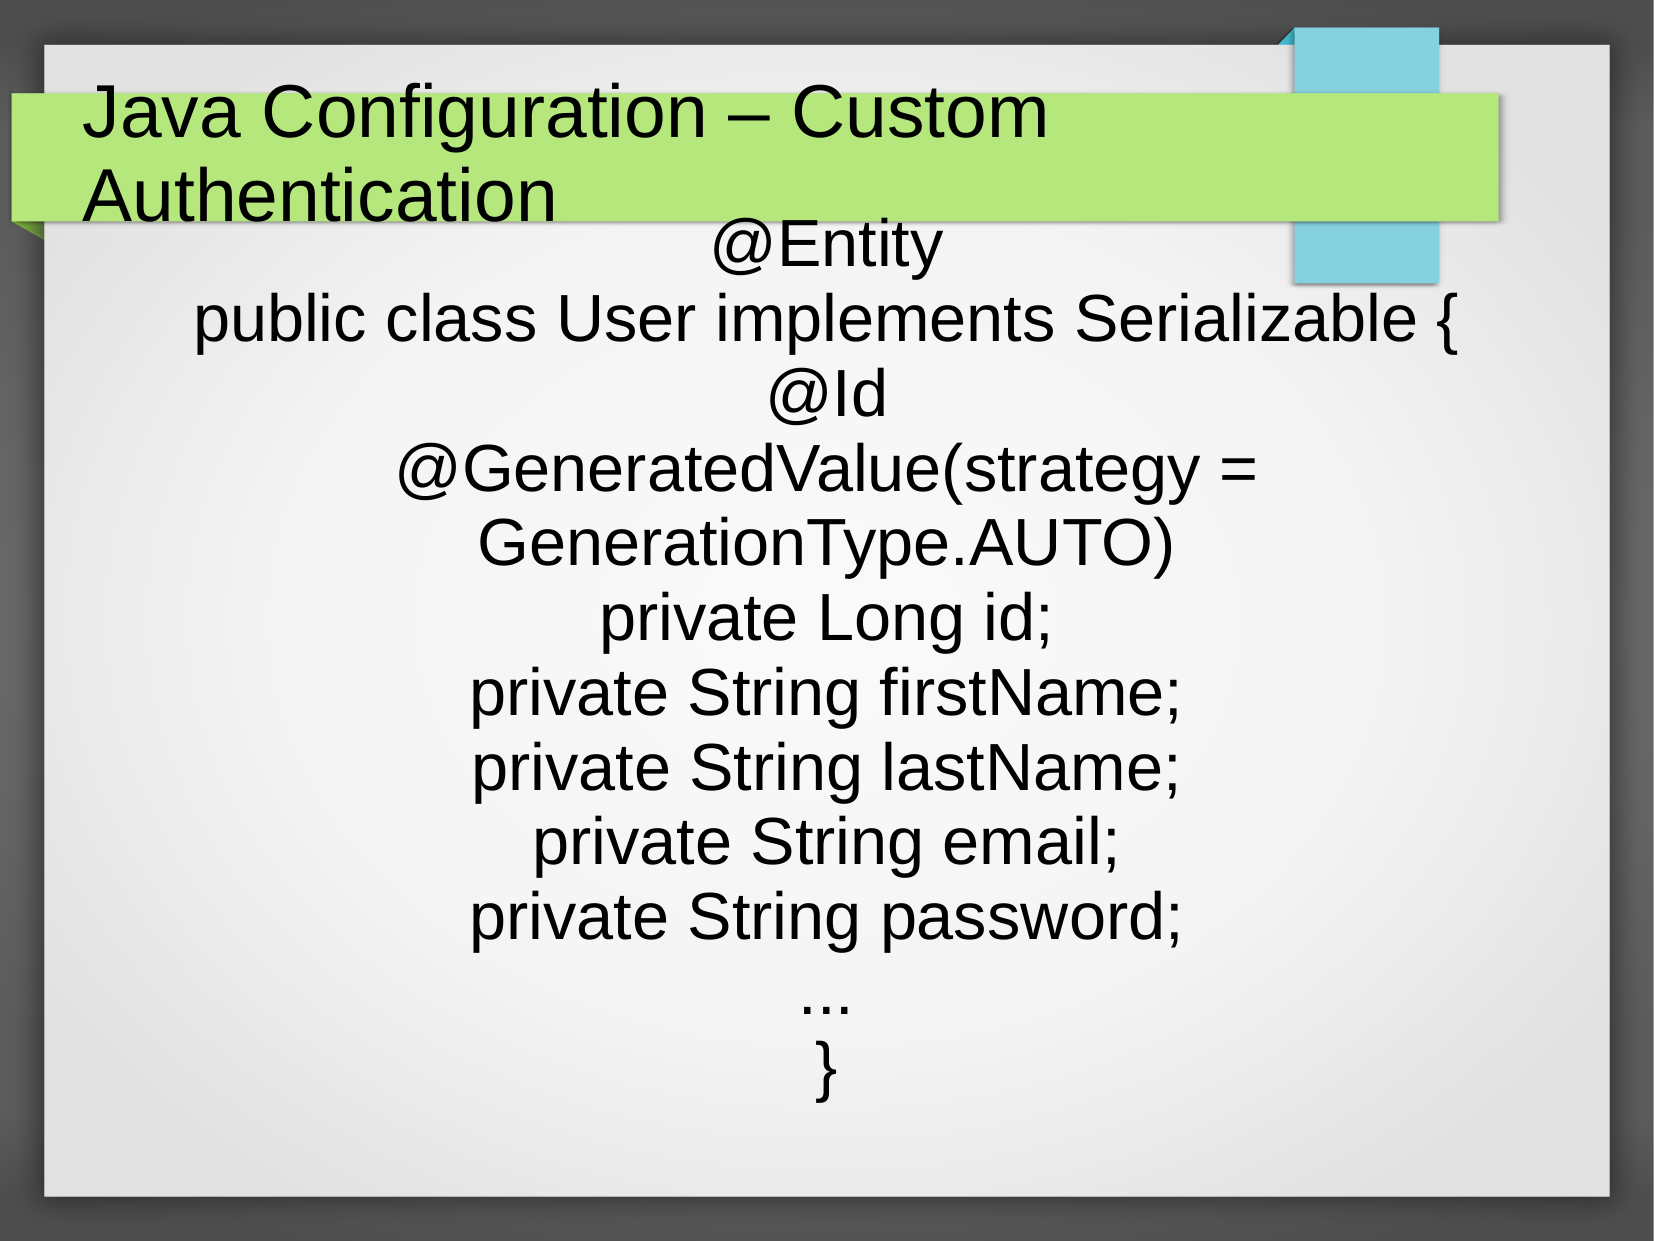

# Java Configuration – Custom Authentication
@Entity
public class User implements Serializable {
@Id
@GeneratedValue(strategy = GenerationType.AUTO)
private Long id;
private String firstName;
private String lastName;
private String email;
private String password;
...
}